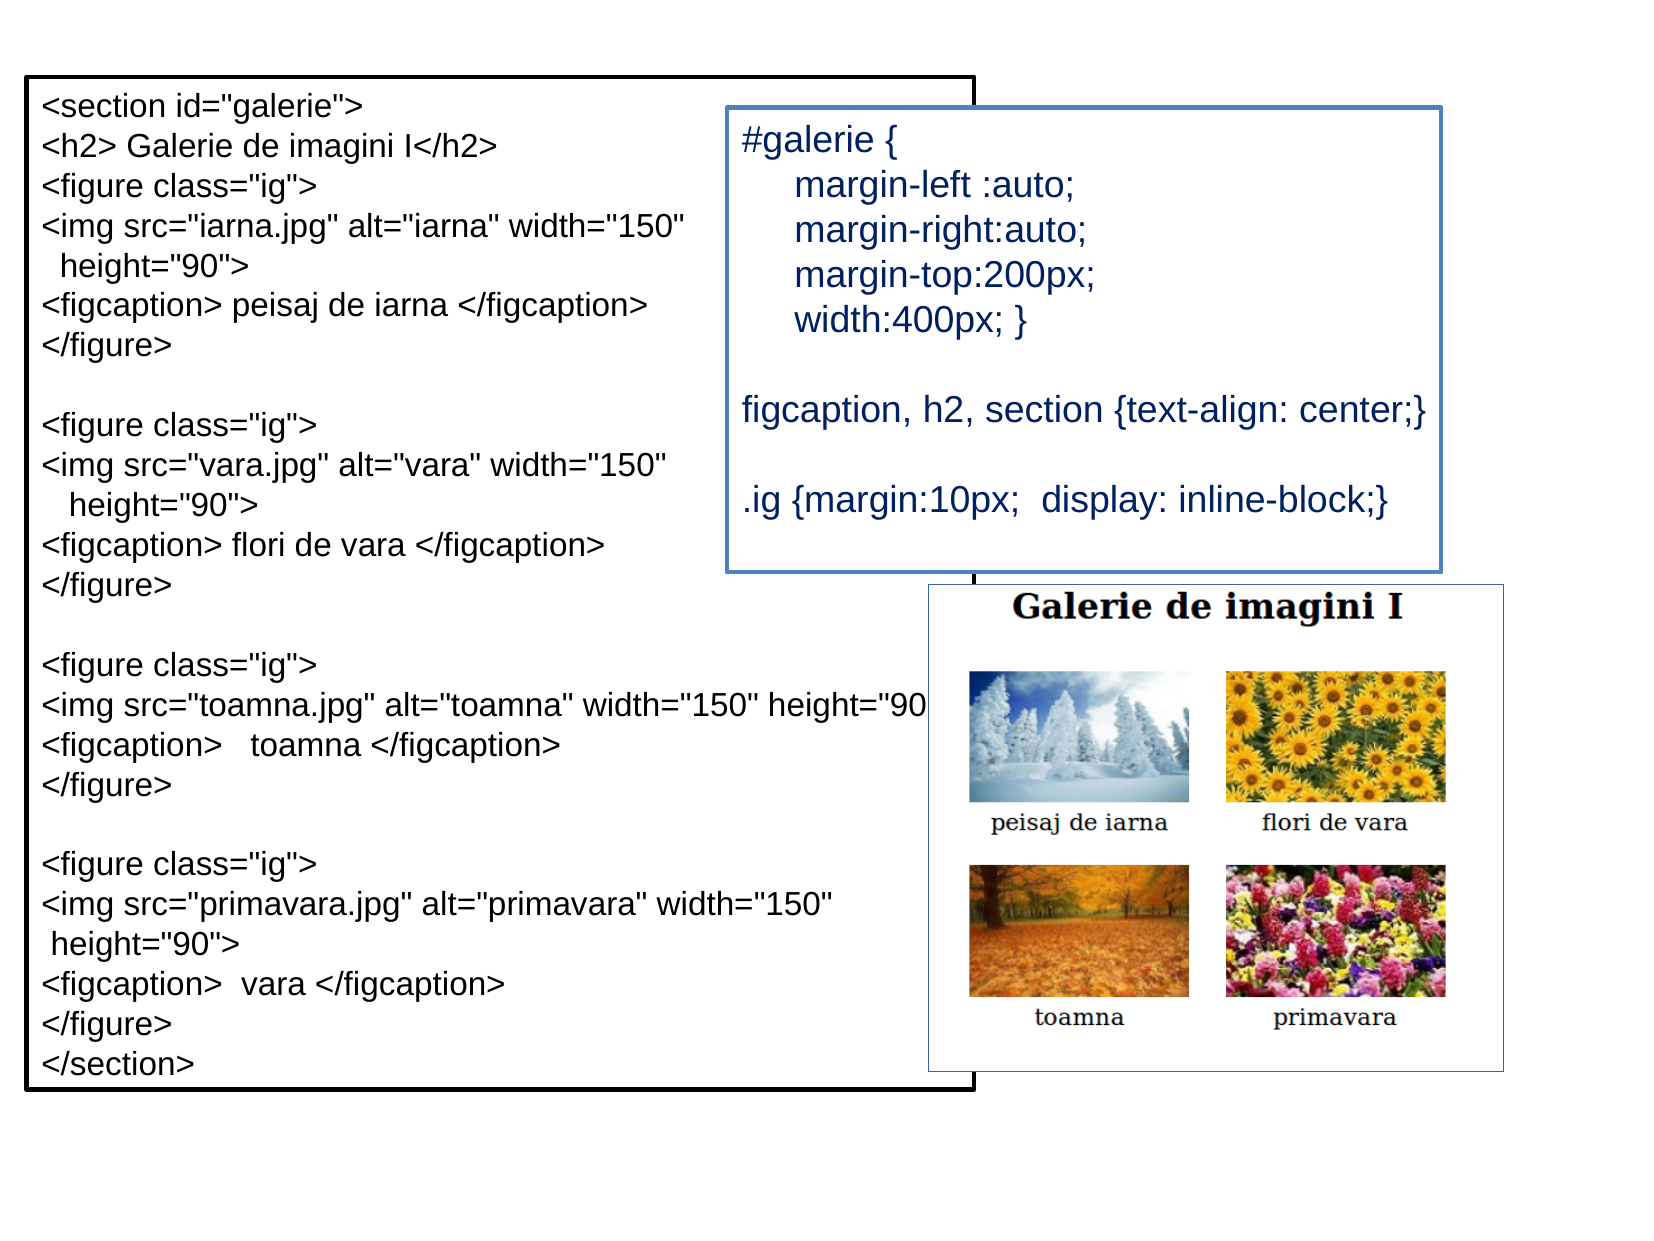

<section id="galerie">
<h2> Galerie de imagini I</h2>
<figure class="ig">
<img src="iarna.jpg" alt="iarna" width="150"
 height="90">
<figcaption> peisaj de iarna </figcaption>
</figure>
<figure class="ig">
<img src="vara.jpg" alt="vara" width="150"
 height="90">
<figcaption> flori de vara </figcaption>
</figure>
<figure class="ig">
<img src="toamna.jpg" alt="toamna" width="150" height="90">
<figcaption> toamna </figcaption>
</figure>
<figure class="ig">
<img src="primavara.jpg" alt="primavara" width="150"
 height="90">
<figcaption> vara </figcaption>
</figure>
</section>
#galerie {
 margin-left :auto;
 margin-right:auto;
 margin-top:200px;
 width:400px; }
figcaption, h2, section {text-align: center;}
.ig {margin:10px; display: inline-block;}